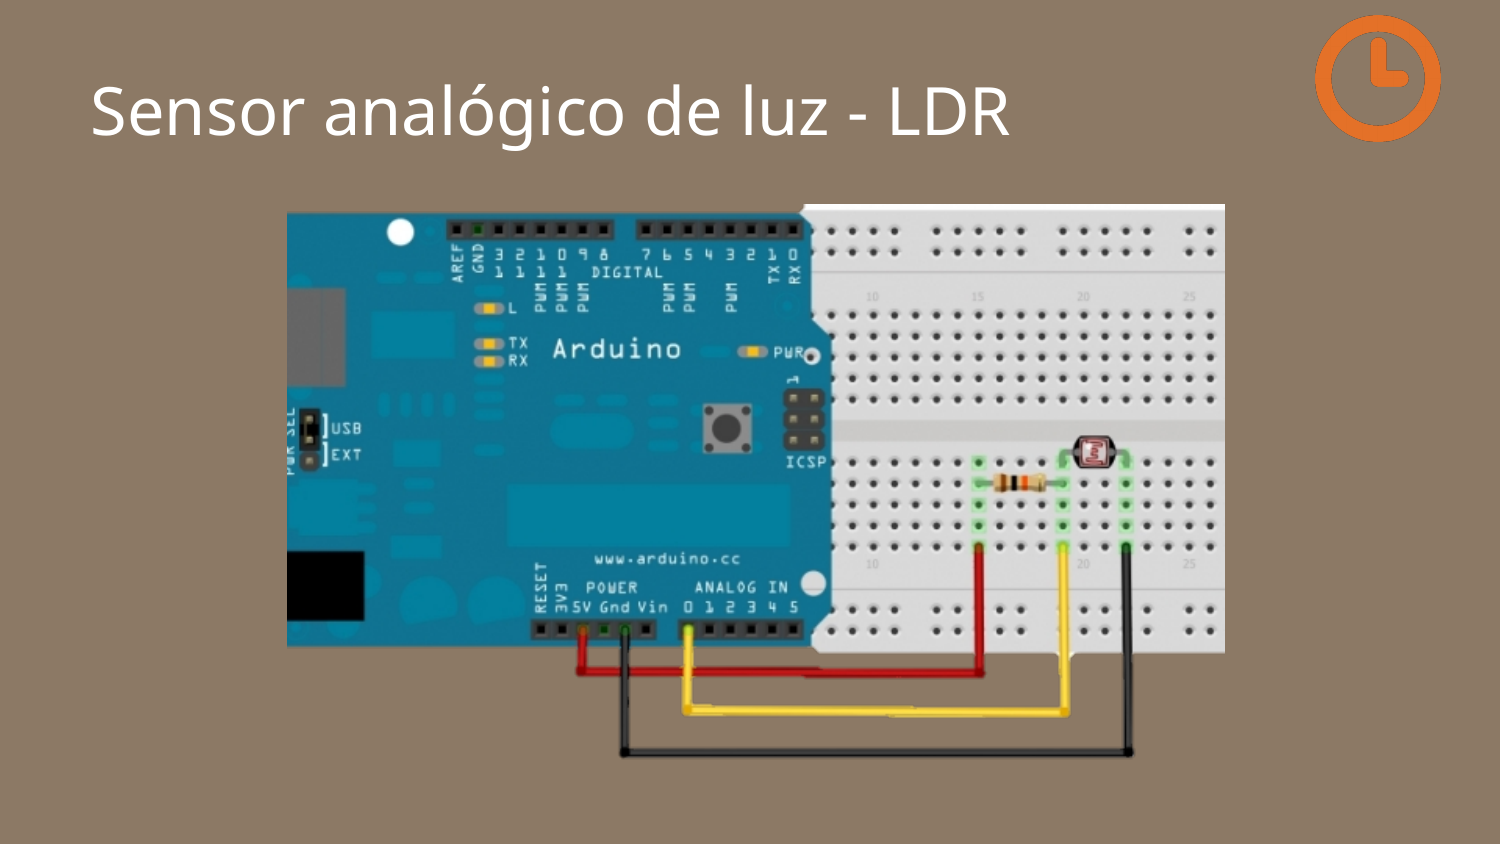

# Sensor analógico de luz - LDR